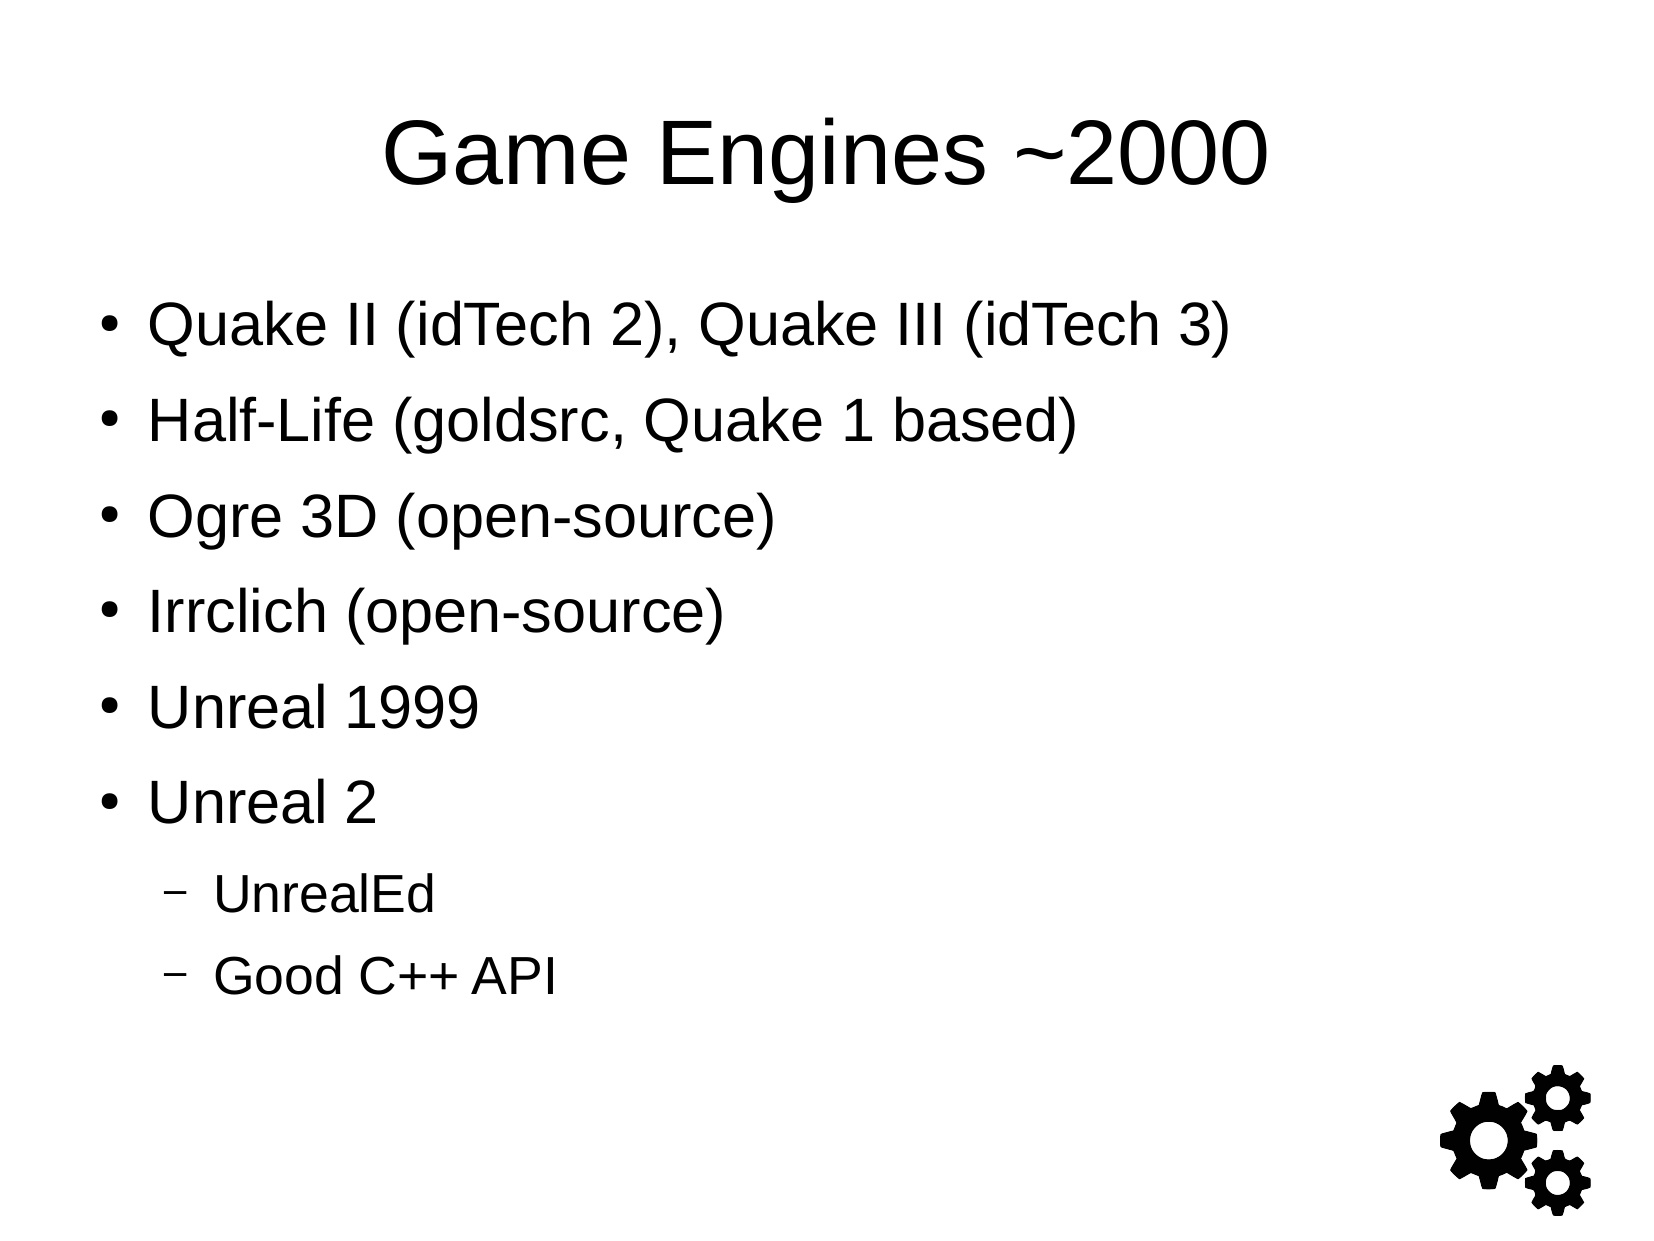

# Game Engines ~2000
Quake II (idTech 2), Quake III (idTech 3)
Half-Life (goldsrc, Quake 1 based)
Ogre 3D (open-source)
Irrclich (open-source)
Unreal 1999
Unreal 2
UnrealEd
Good C++ API